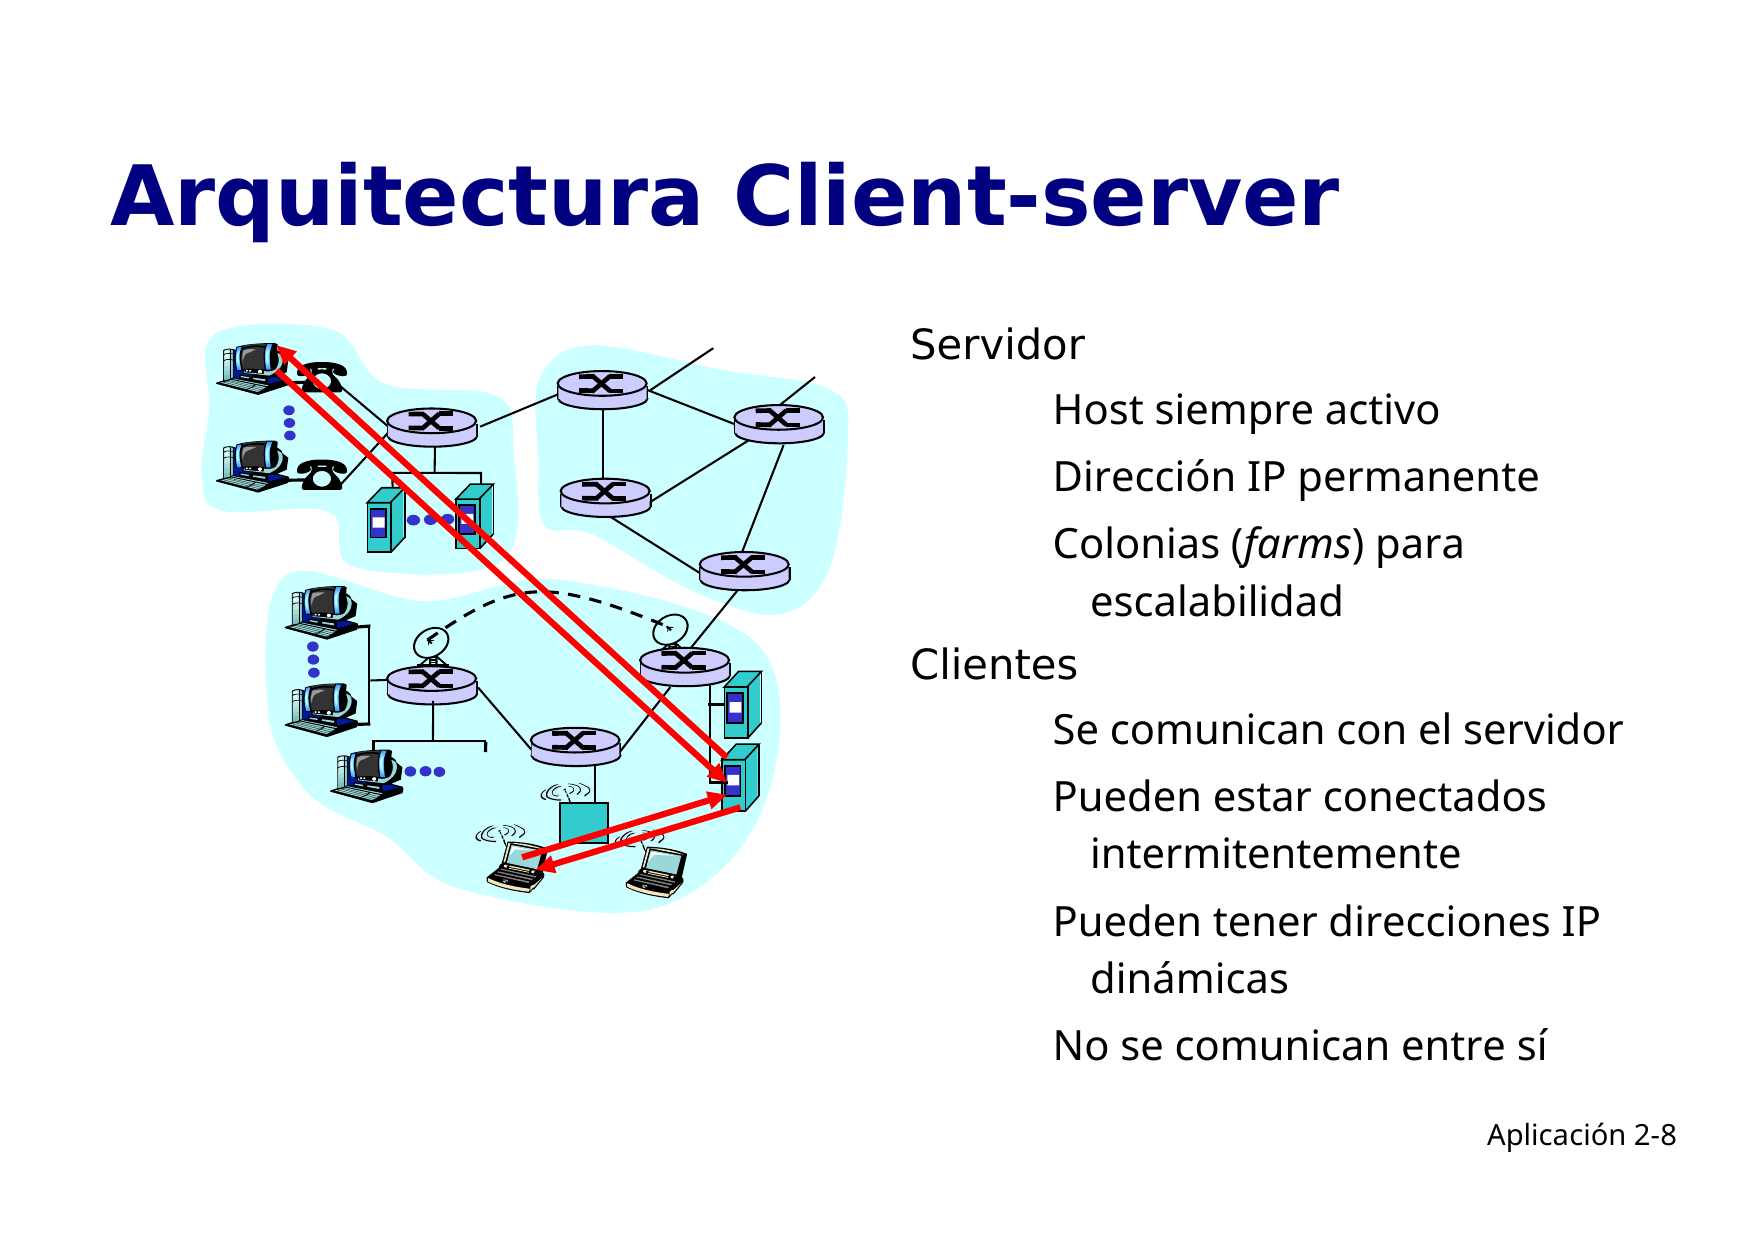

# Arquitectura Client-server
Servidor
Host siempre activo
Dirección IP permanente
Colonias (farms) para escalabilidad
Clientes
Se comunican con el servidor
Pueden estar conectados intermitentemente
Pueden tener direcciones IP dinámicas
No se comunican entre sí